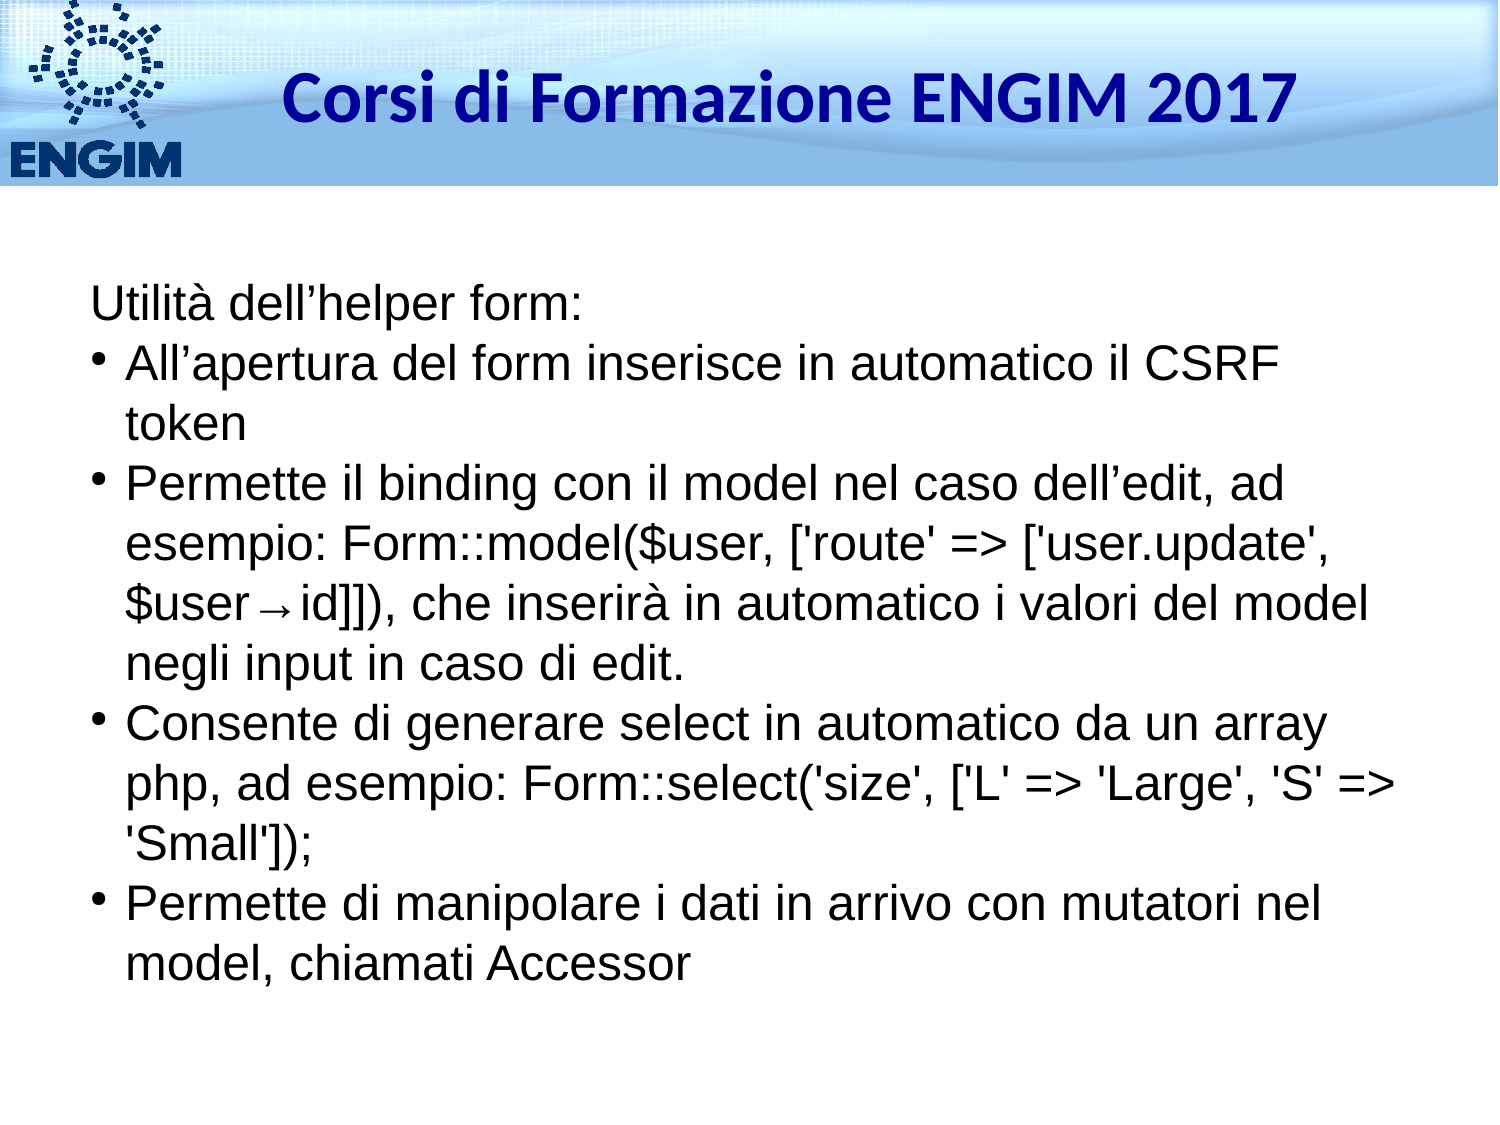

Corsi di Formazione ENGIM 2017
Utilità dell’helper form:
All’apertura del form inserisce in automatico il CSRF token
Permette il binding con il model nel caso dell’edit, ad esempio: Form::model($user, ['route' => ['user.update', $user→id]]), che inserirà in automatico i valori del model negli input in caso di edit.
Consente di generare select in automatico da un array php, ad esempio: Form::select('size', ['L' => 'Large', 'S' => 'Small']);
Permette di manipolare i dati in arrivo con mutatori nel model, chiamati Accessor